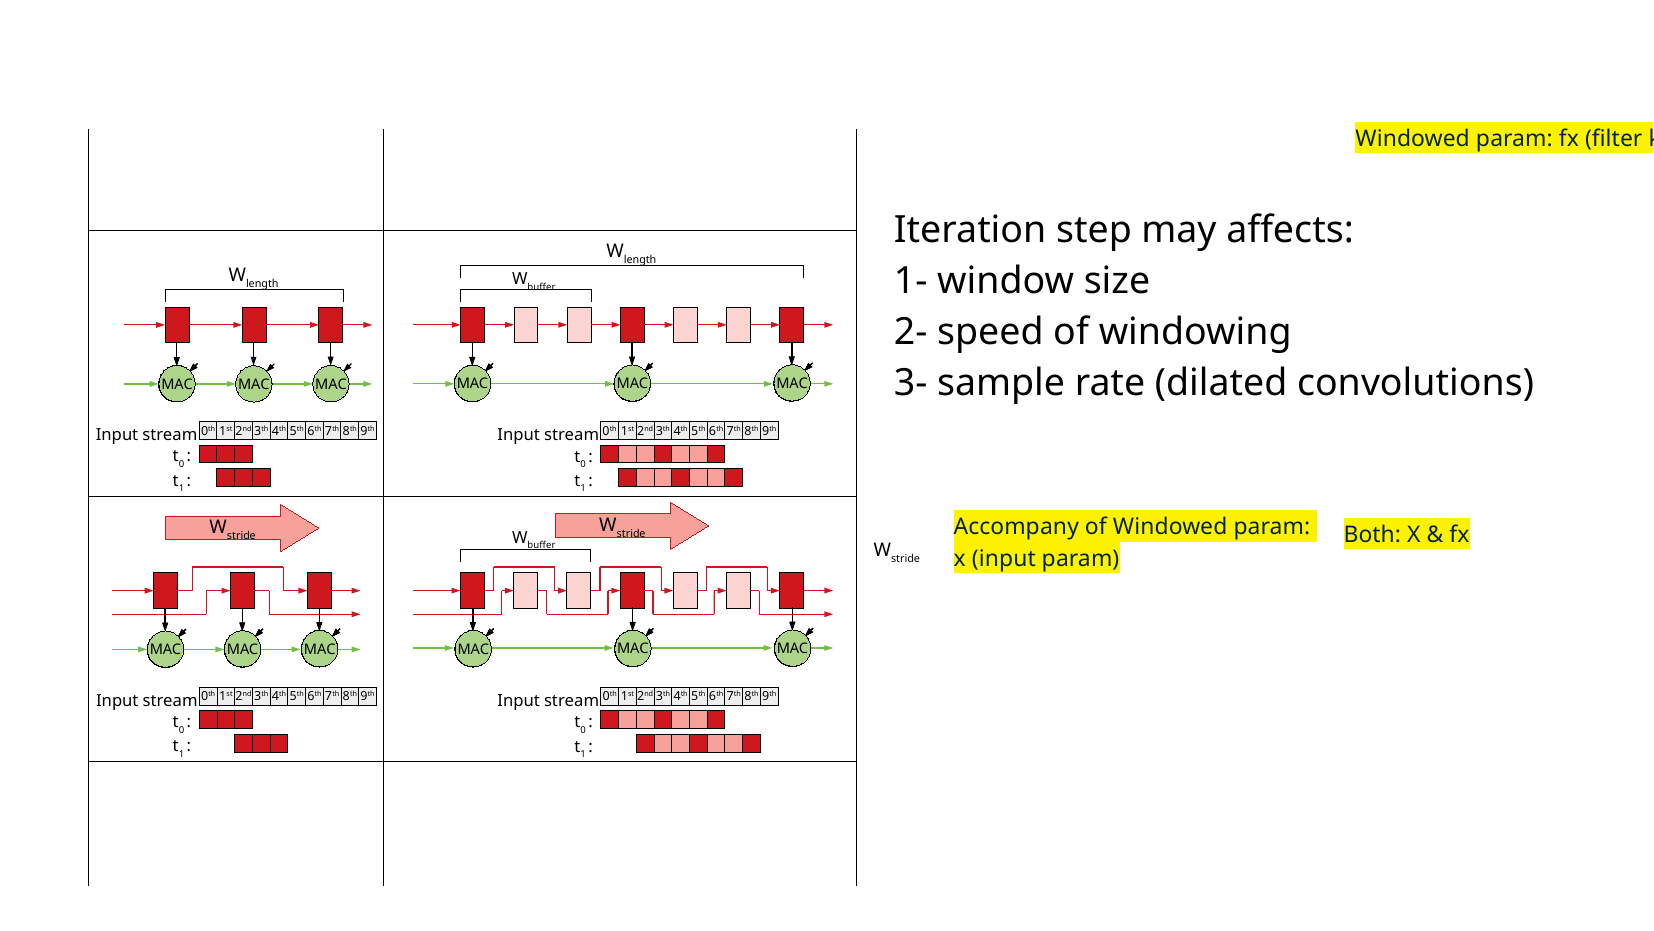

Windowed param: fx (filter kernel param)
Iteration step may affects:
1- window size
2- speed of windowing
3- sample rate (dilated convolutions)
Wlength
Wlength
Wbuffer
MAC
MAC
MAC
MAC
MAC
MAC
MAC
MAC
MAC
MAC
Input stream
Input stream
0th
1st
2nd
3th
4th
5th
6th
7th
8th
9th
0th
1st
2nd
3th
4th
5th
6th
7th
8th
9th
t0 :
t0 :
t1 :
t1 :
Wstride
Accompany of Windowed param:
x (input param)
Wstride
Both: X & fx
Wbuffer
Wstride
MAC
MAC
MAC
MAC
MAC
MAC
MAC
MAC
MAC
MAC
MAC
MAC
Input stream
Input stream
0th
1st
2nd
3th
4th
5th
6th
7th
8th
9th
0th
1st
2nd
3th
4th
5th
6th
7th
8th
9th
t0 :
t0 :
t1 :
t1 :